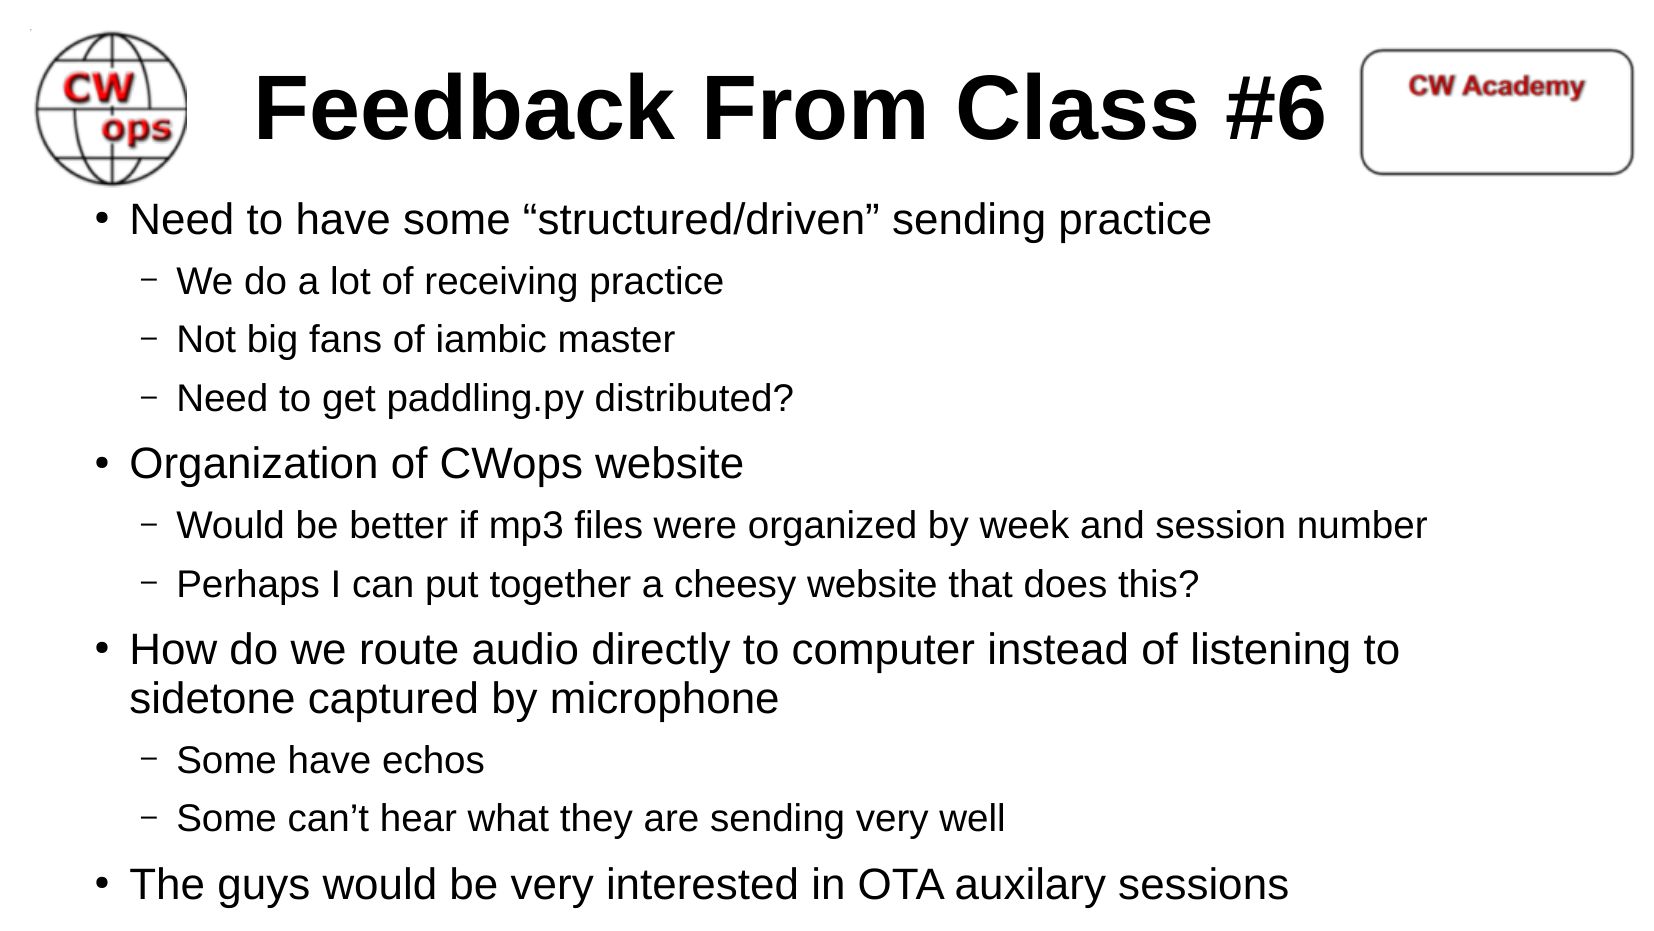

Feedback From Class #6
# Need to have some “structured/driven” sending practice
We do a lot of receiving practice
Not big fans of iambic master
Need to get paddling.py distributed?
Organization of CWops website
Would be better if mp3 files were organized by week and session number
Perhaps I can put together a cheesy website that does this?
How do we route audio directly to computer instead of listening to sidetone captured by microphone
Some have echos
Some can’t hear what they are sending very well
The guys would be very interested in OTA auxilary sessions